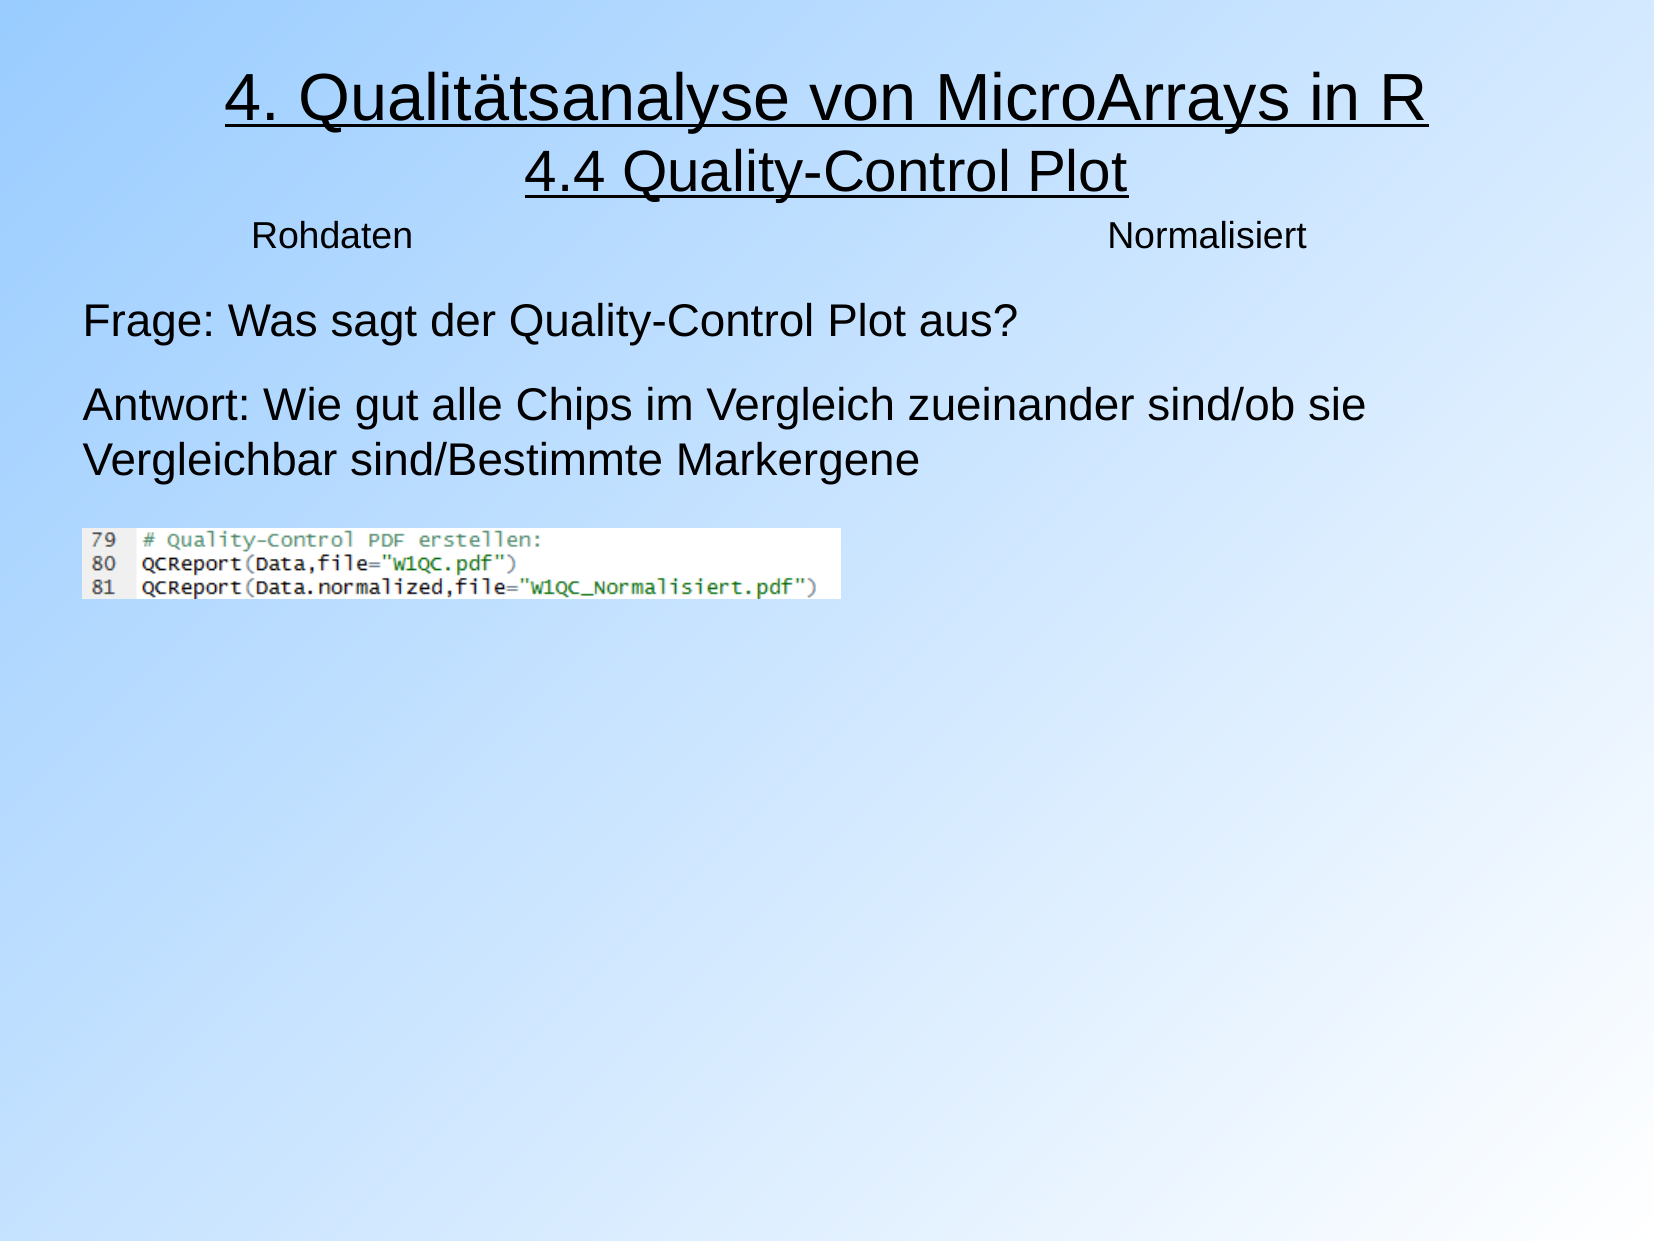

# 4. Qualitätsanalyse von MicroArrays in R 4.4 Quality-Control Plot
Rohdaten
Normalisiert
Frage: Was sagt der Quality-Control Plot aus?
Antwort: Wie gut alle Chips im Vergleich zueinander sind/ob sie Vergleichbar sind/Bestimmte Markergene